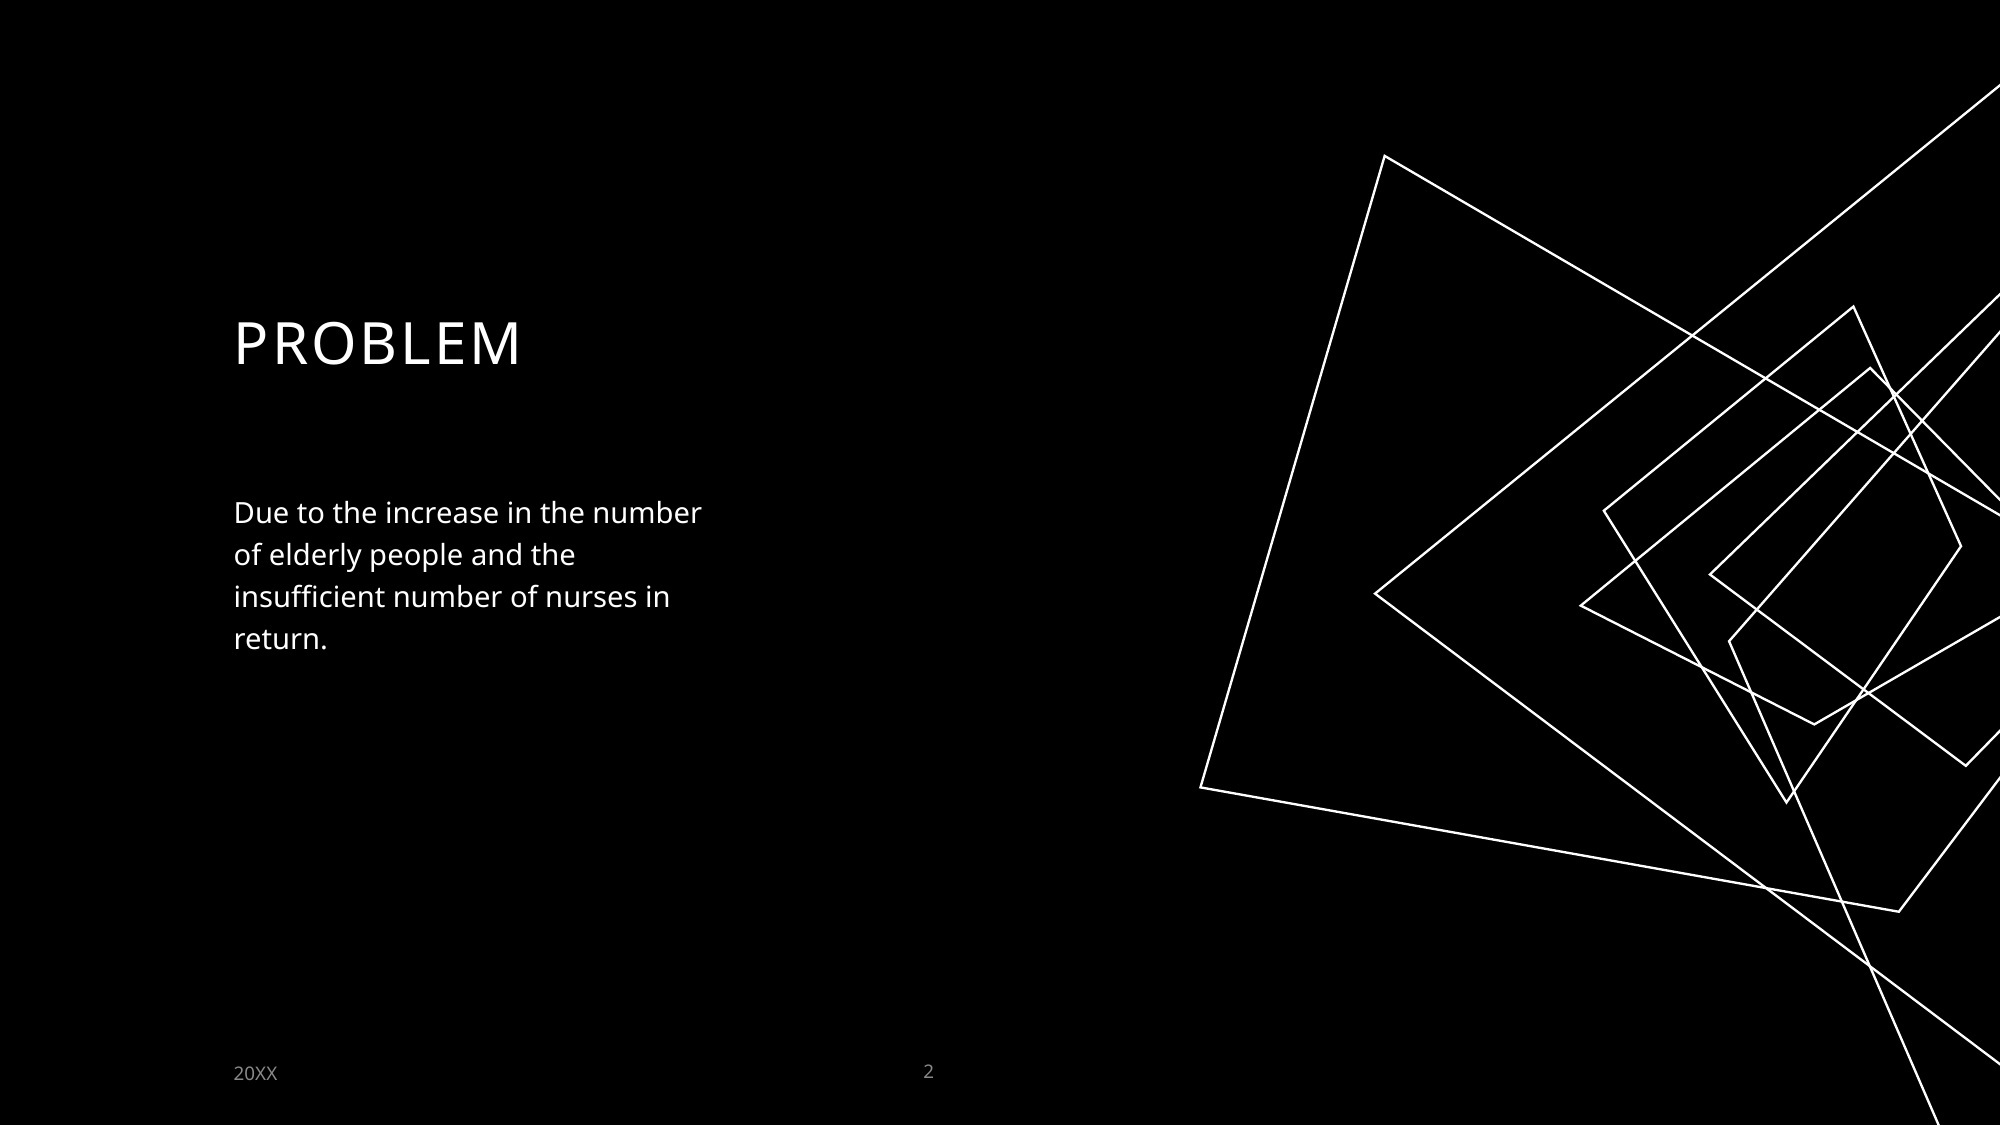

# problem
Due to the increase in the number of elderly people and the insufficient number of nurses in return.
20XX